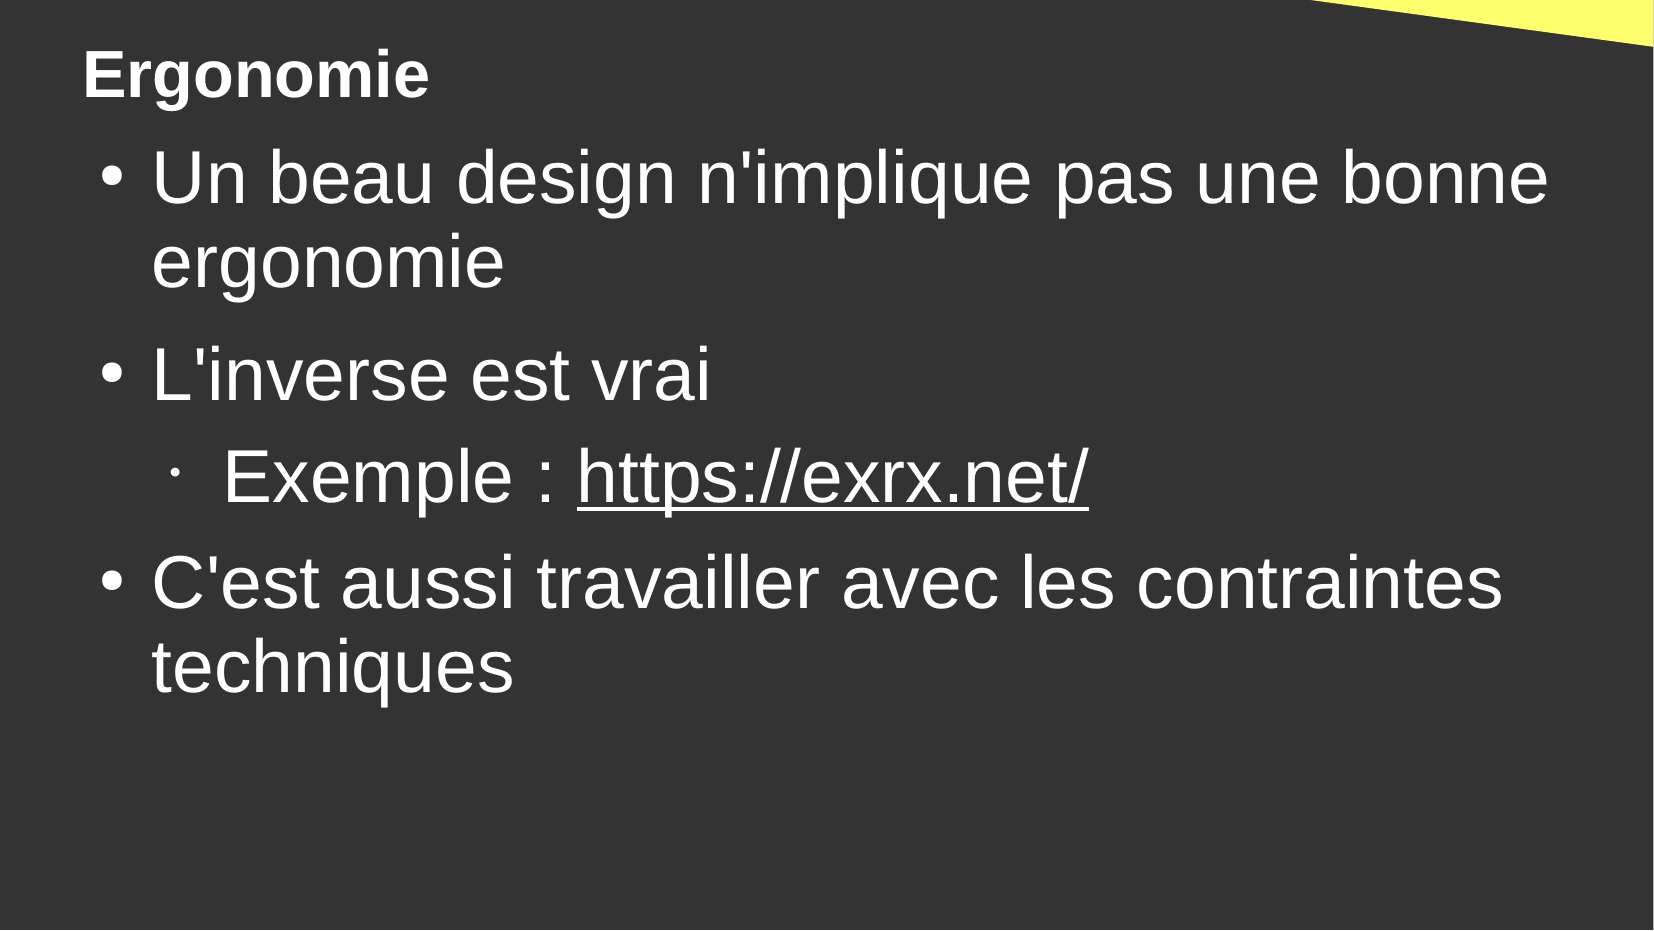

# Ergonomie
Un beau design n'implique pas une bonne ergonomie
L'inverse est vrai
Exemple : https://exrx.net/
C'est aussi travailler avec les contraintes techniques